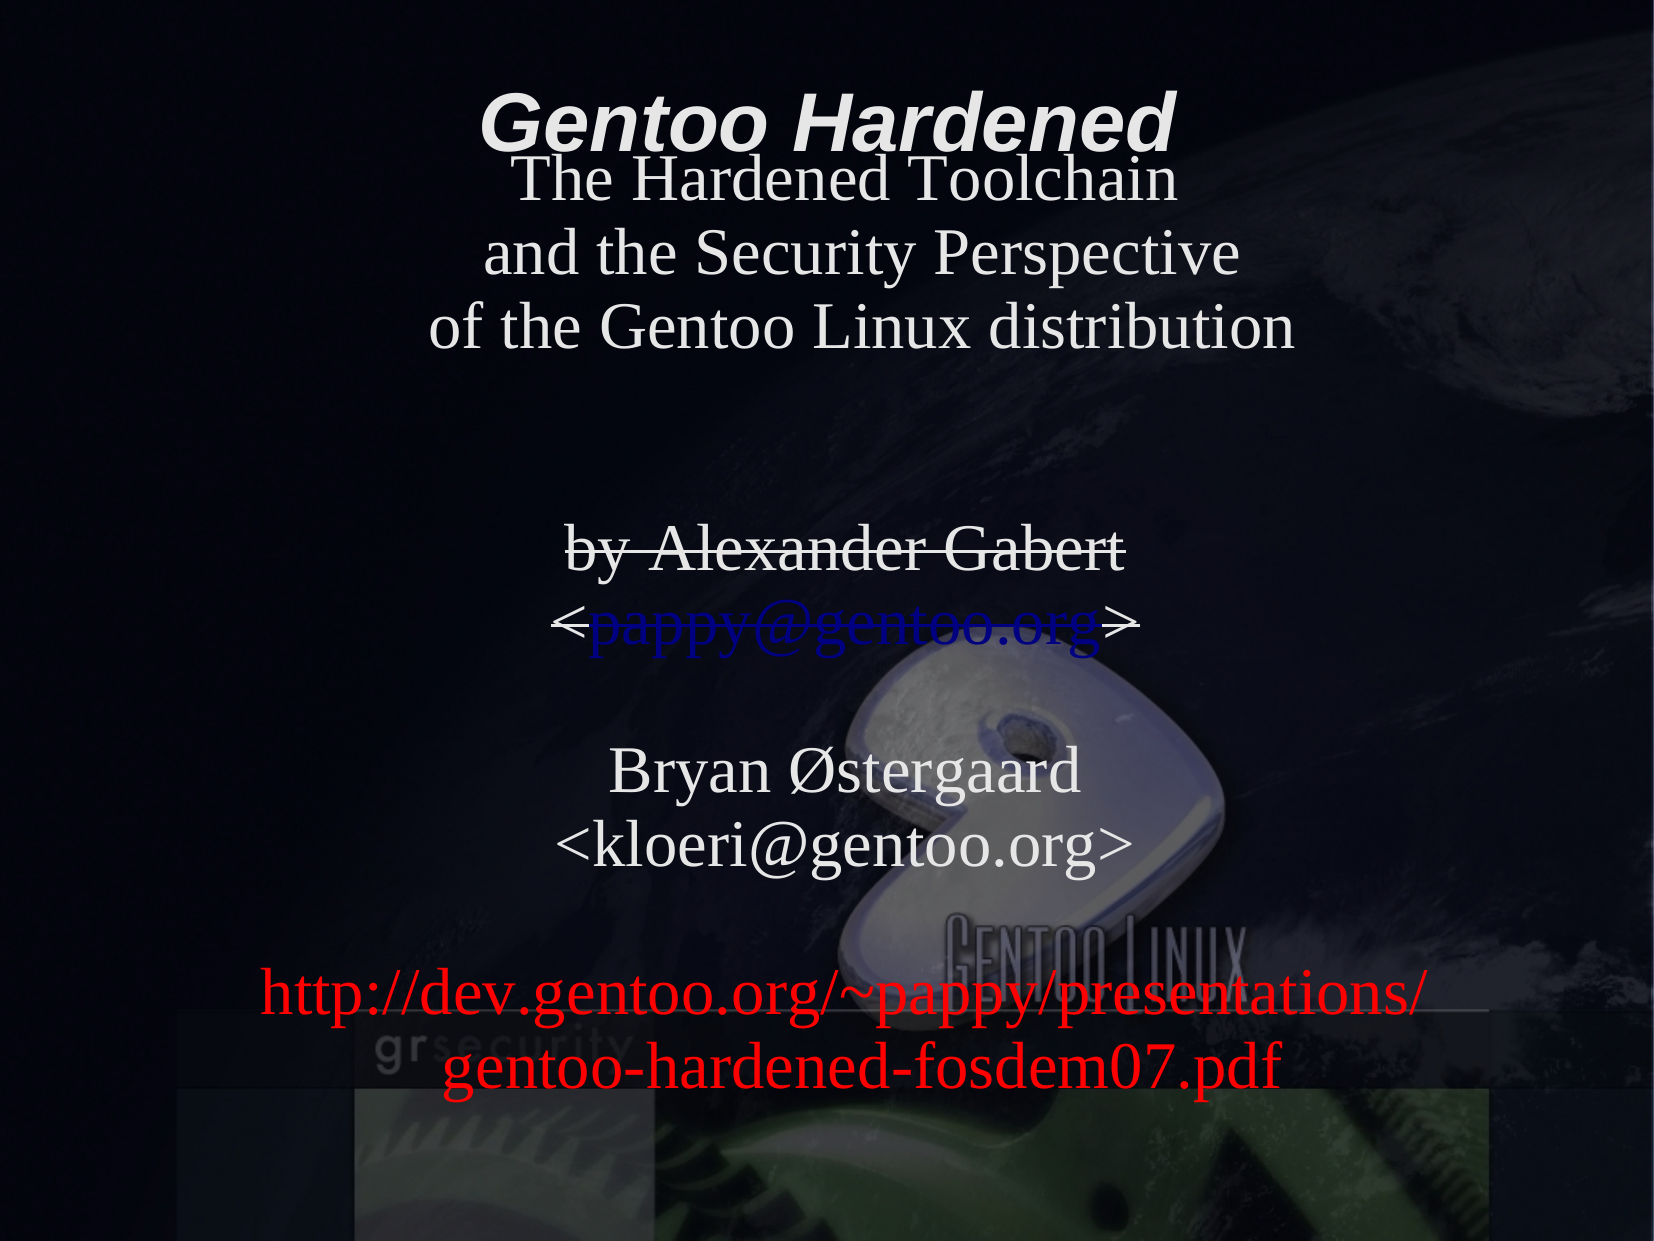

# Gentoo Hardened
The Hardened Toolchain
and the Security Perspective
of the Gentoo Linux distribution
by Alexander Gabert
<pappy@gentoo.org>
Bryan Østergaard
<kloeri@gentoo.org>
http://dev.gentoo.org/~pappy/presentations/
gentoo-hardened-fosdem07.pdf